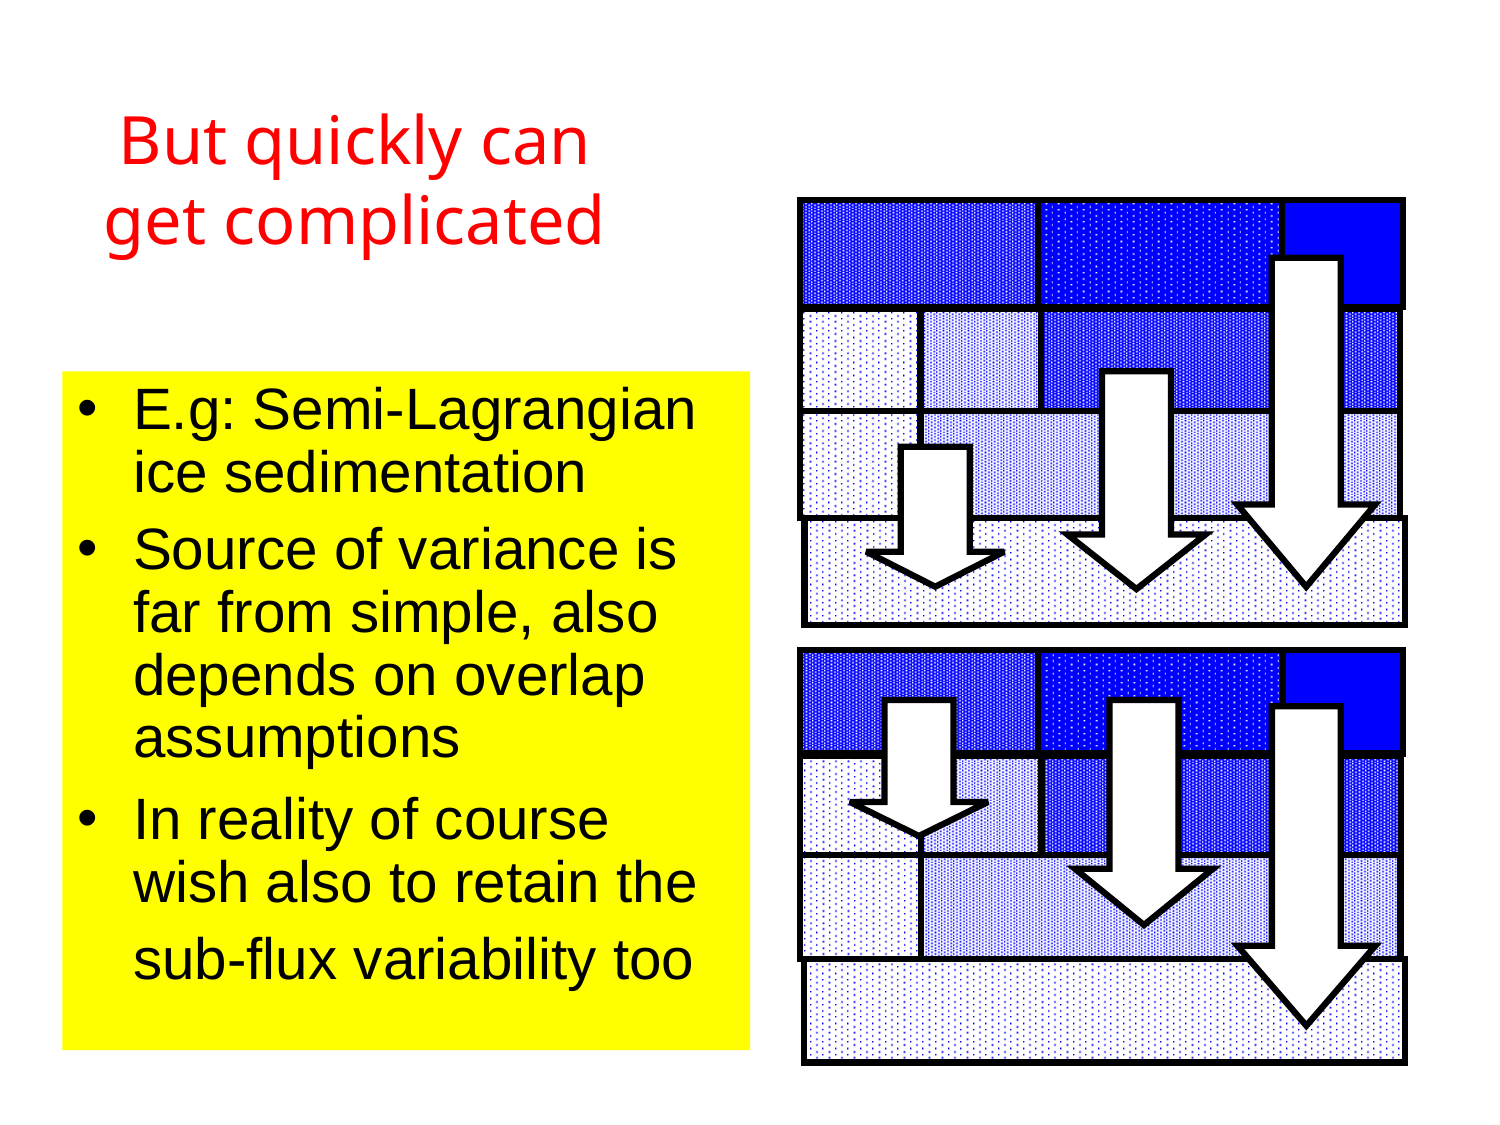

# But quickly can get complicated
E.g: Semi-Lagrangian ice sedimentation
Source of variance is far from simple, also depends on overlap assumptions
In reality of course wish also to retain the sub-flux variability too